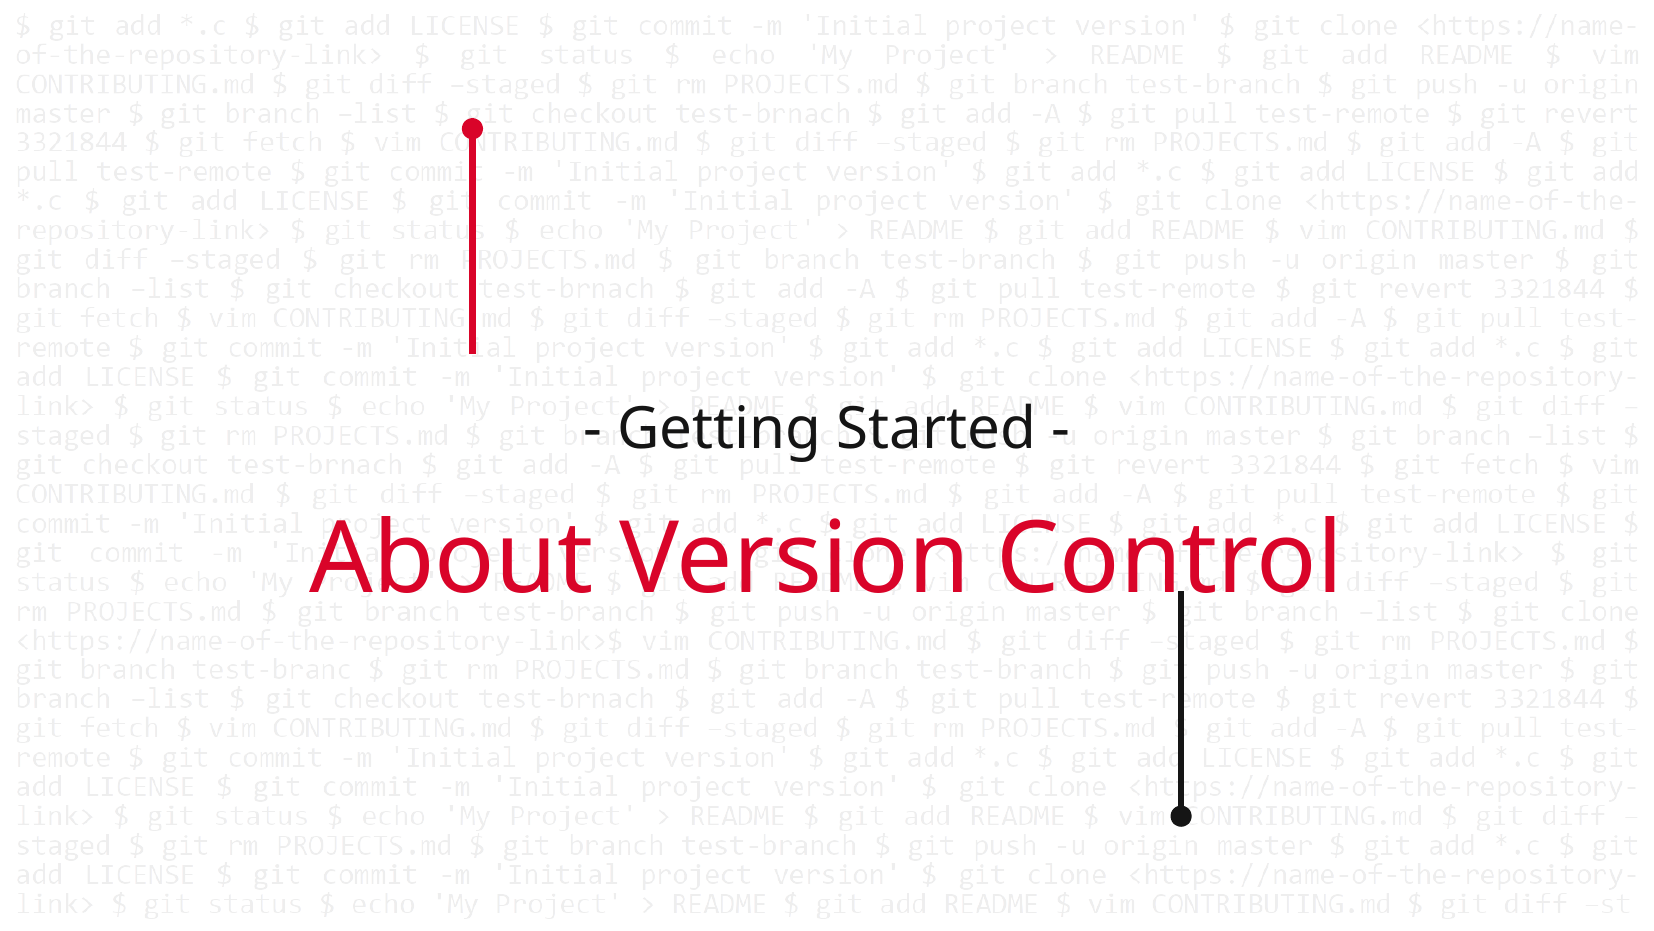

- Getting Started -
About Version Control